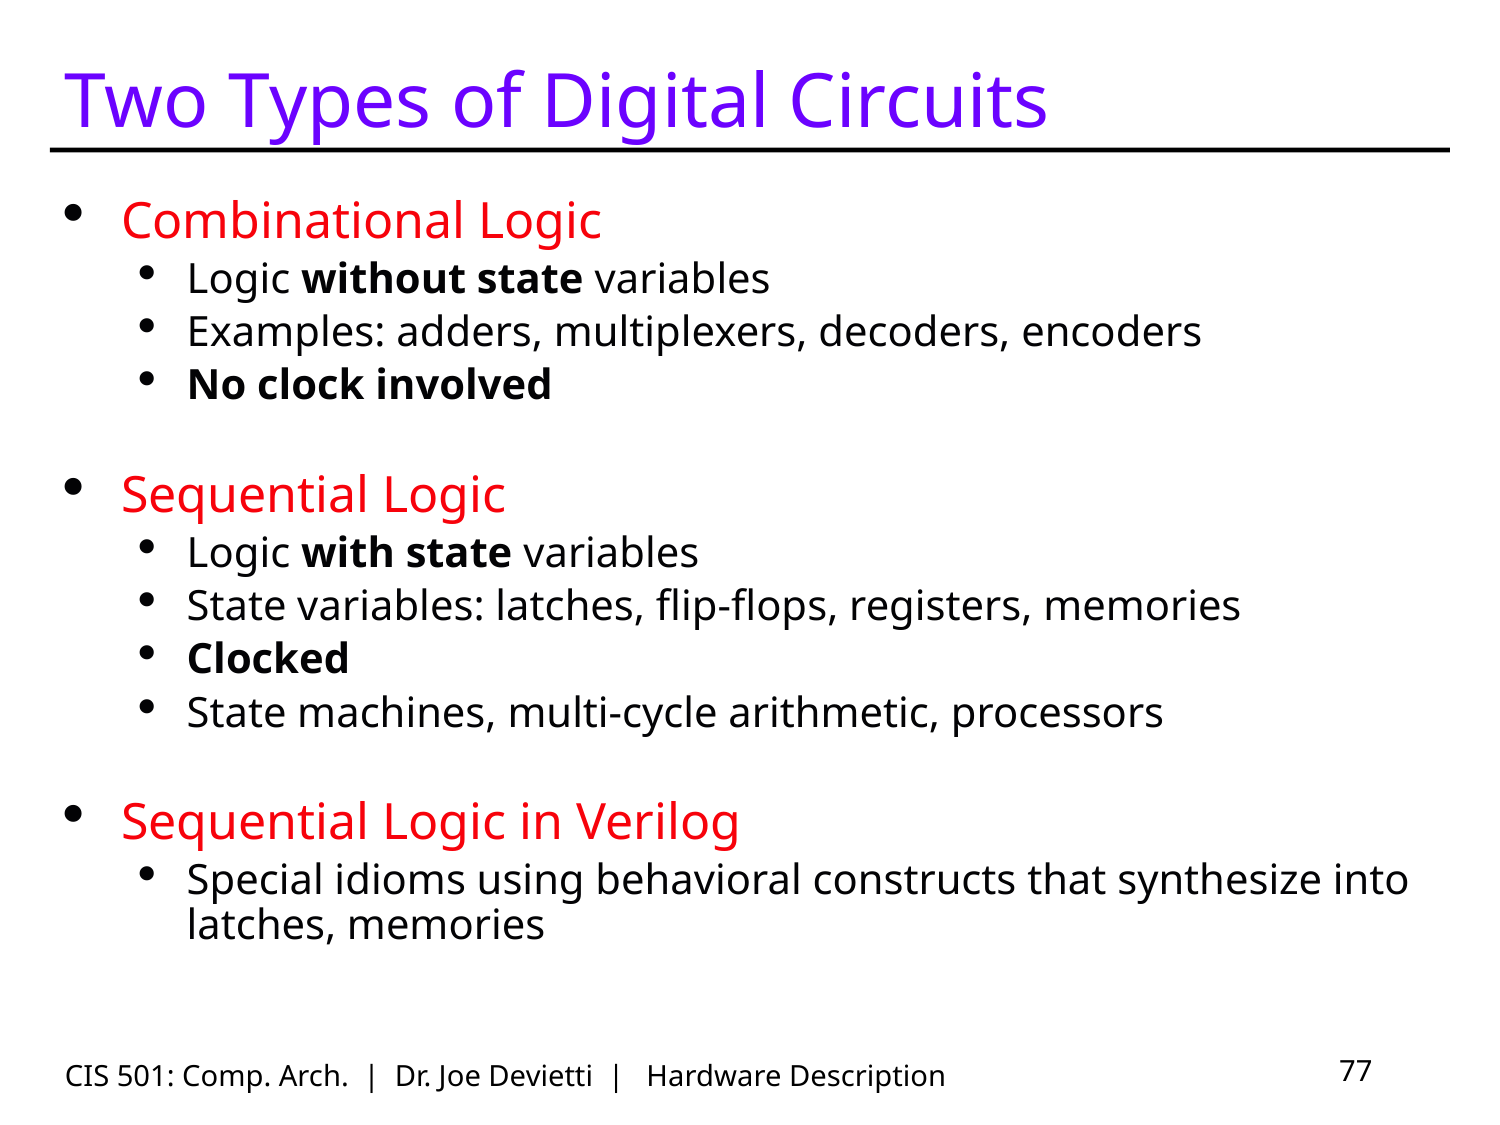

Two Types of Digital Circuits
Combinational Logic
Logic without state variables
Examples: adders, multiplexers, decoders, encoders
No clock involved
Sequential Logic
Logic with state variables
State variables: latches, flip-flops, registers, memories
Clocked
State machines, multi-cycle arithmetic, processors
Sequential Logic in Verilog
Special idioms using behavioral constructs that synthesize into latches, memories
CIS 501: Comp. Arch. | Dr. Joe Devietti | Hardware Description